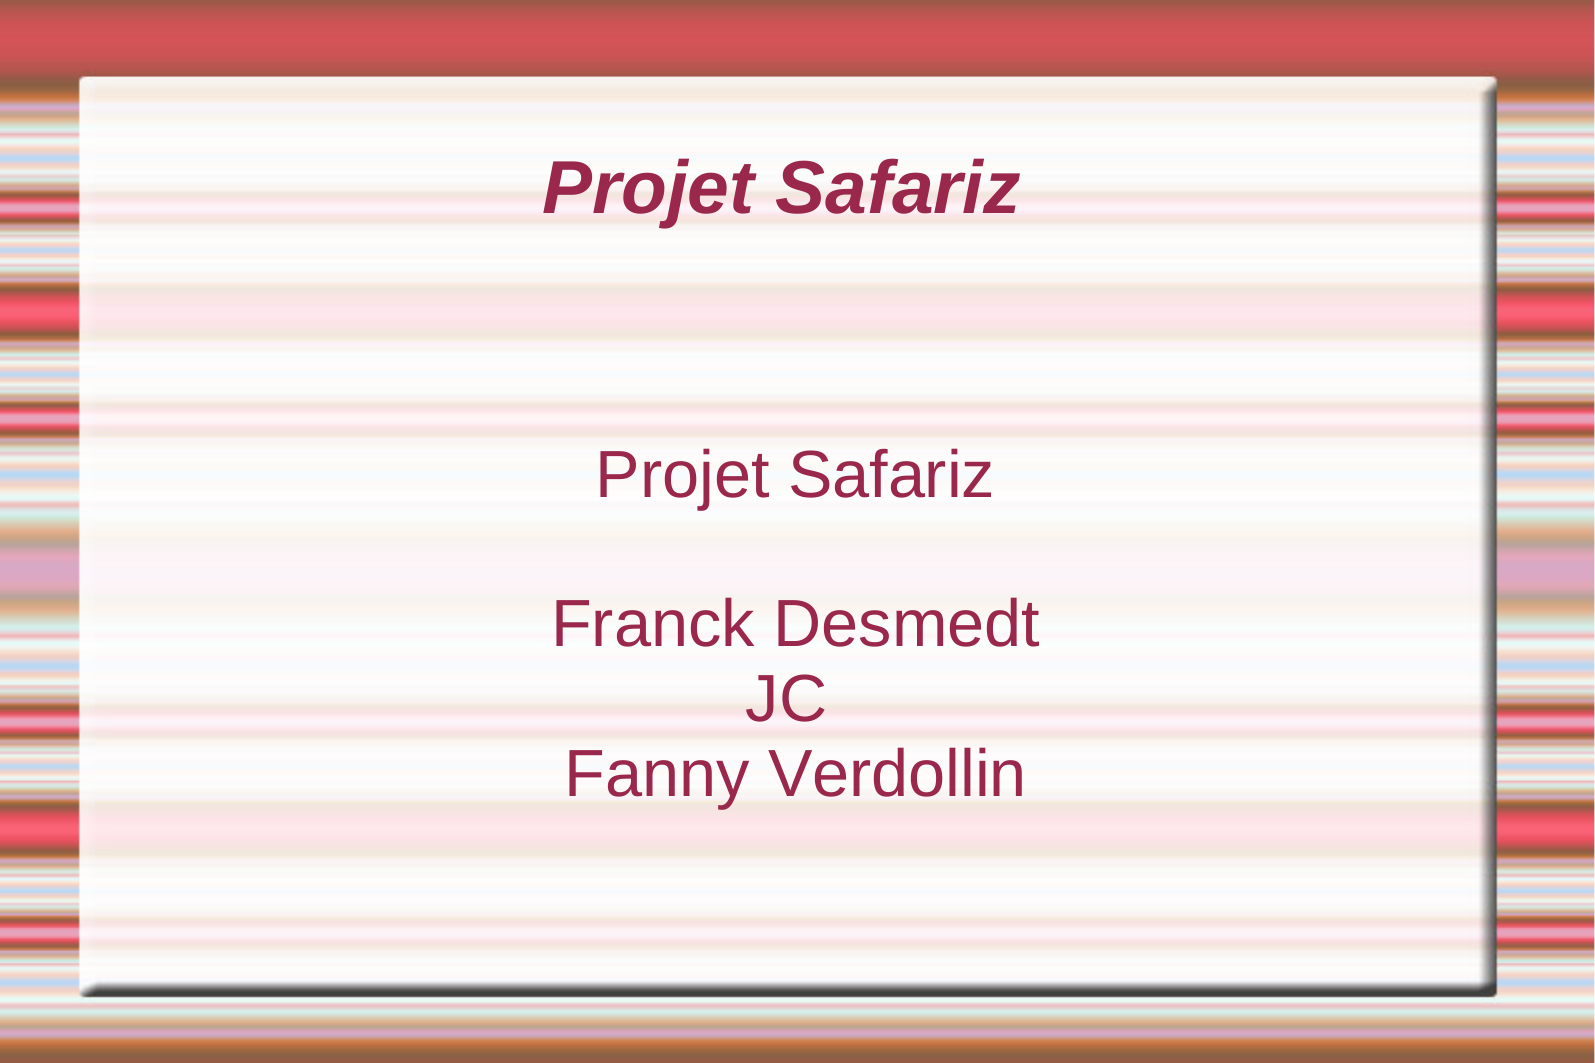

# Projet Safariz
Projet Safariz
Franck Desmedt
JC
Fanny Verdollin